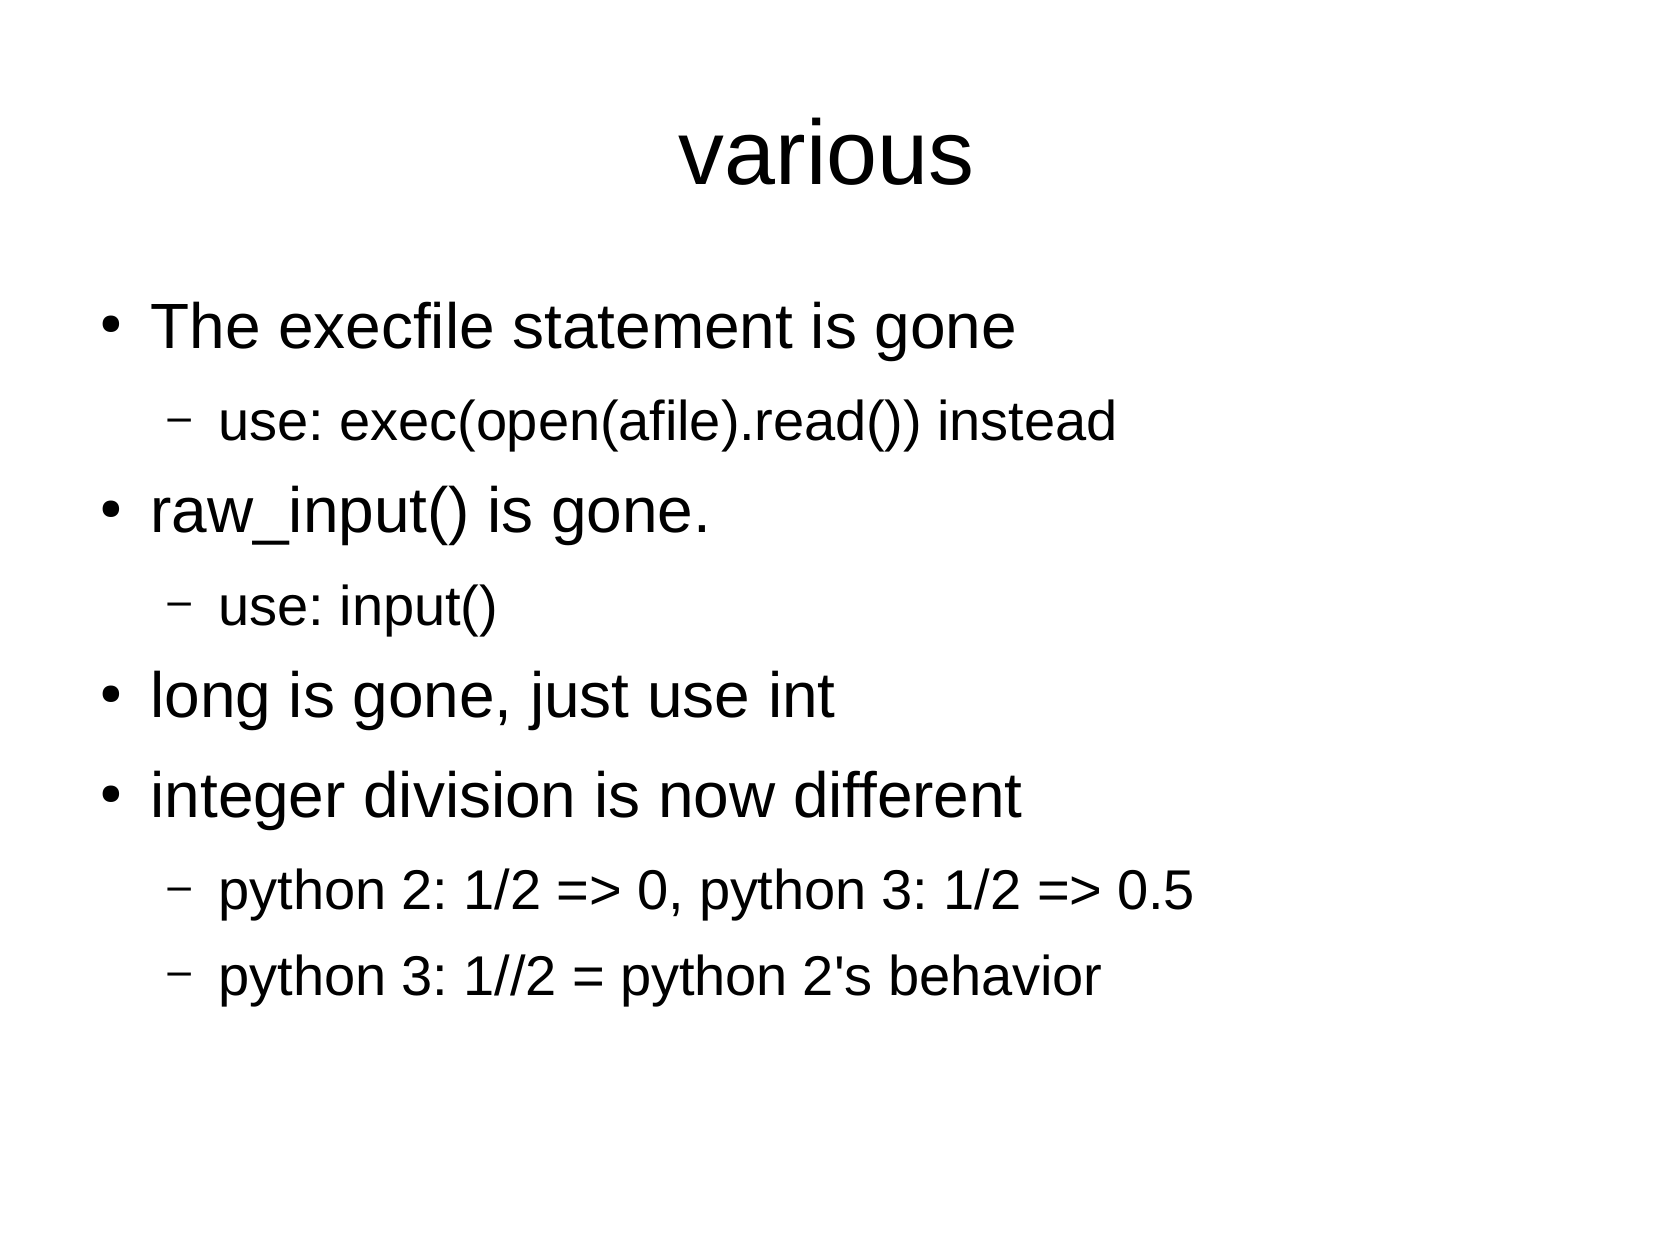

# various
The execfile statement is gone
use: exec(open(afile).read()) instead
raw_input() is gone.
use: input()
long is gone, just use int
integer division is now different
python 2: 1/2 => 0, python 3: 1/2 => 0.5
python 3: 1//2 = python 2's behavior